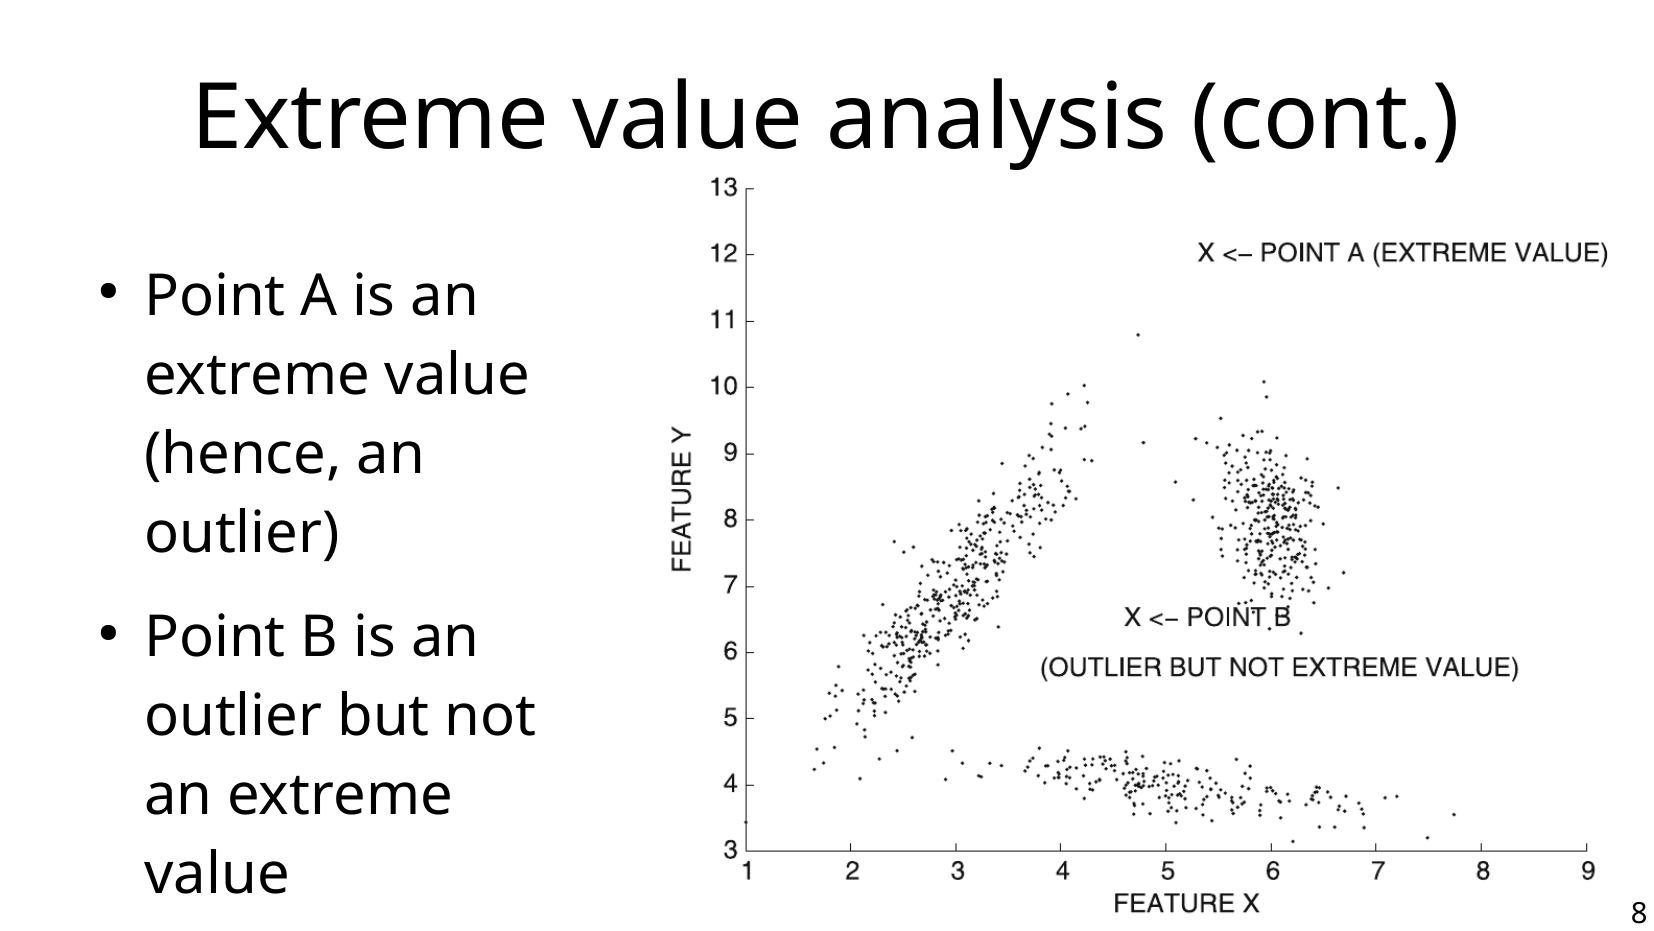

# Extreme value analysis (cont.)
Point A is an extreme value (hence, an outlier)
Point B is an outlier but not an extreme value
18